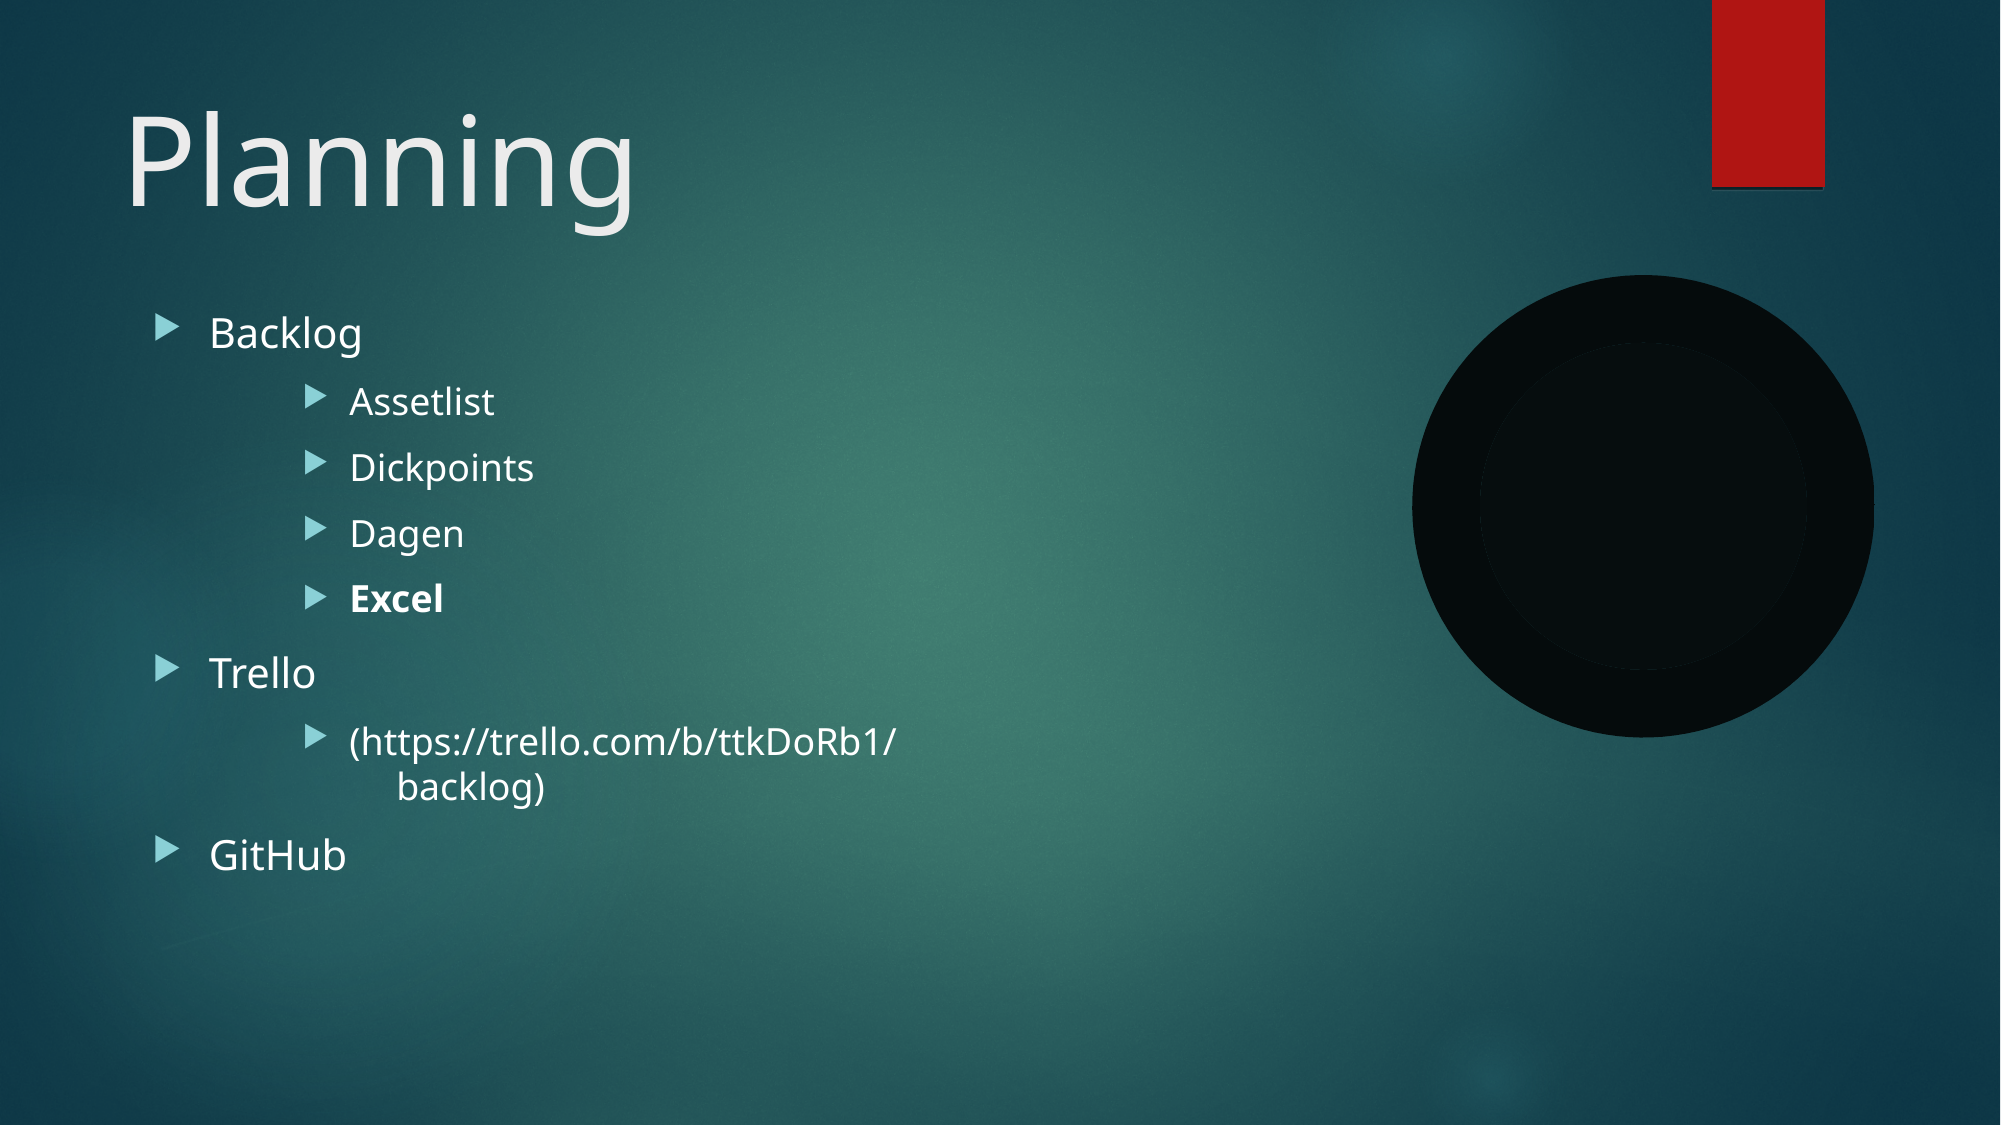

# Planning
Backlog
Assetlist
Dickpoints
Dagen
Excel
Trello
(https://trello.com/b/ttkDoRb1/backlog)
GitHub